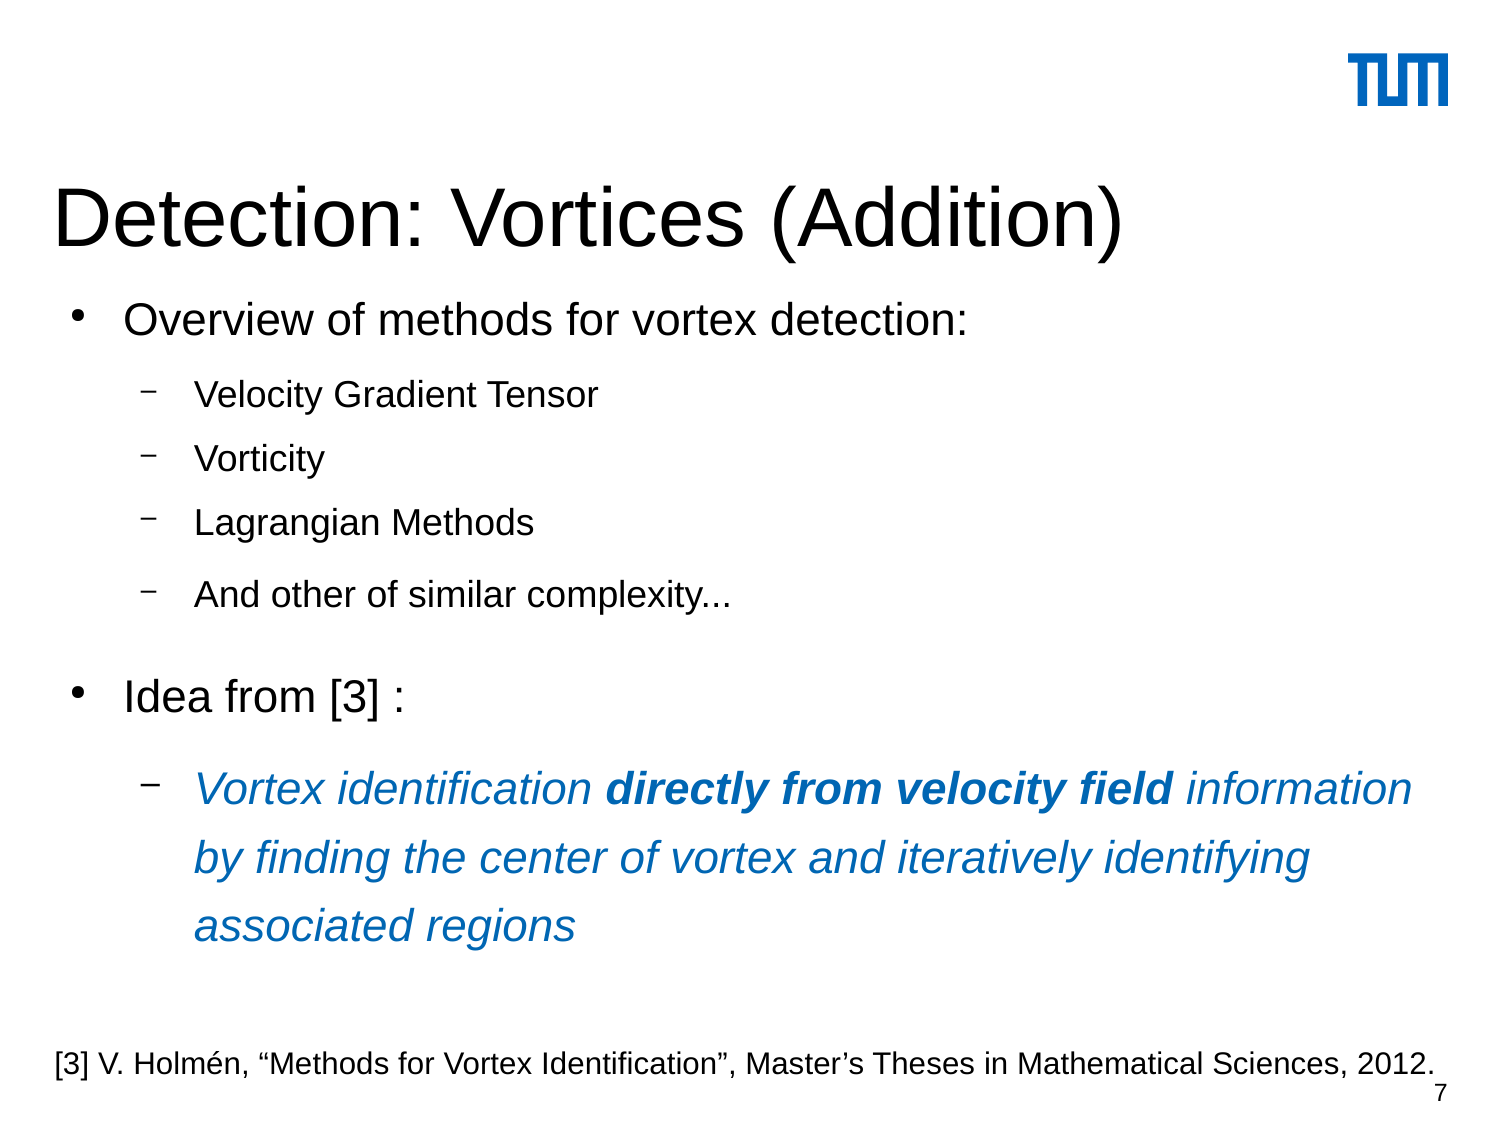

# Detection: Vortices (Addition)
Overview of methods for vortex detection:
Velocity Gradient Tensor
Vorticity
Lagrangian Methods
And other of similar complexity...
Idea from [3] :
Vortex identification directly from velocity field information by finding the center of vortex and iteratively identifying associated regions
[3] V. Holmén, “Methods for Vortex Identification”, Master’s Theses in Mathematical Sciences, 2012.